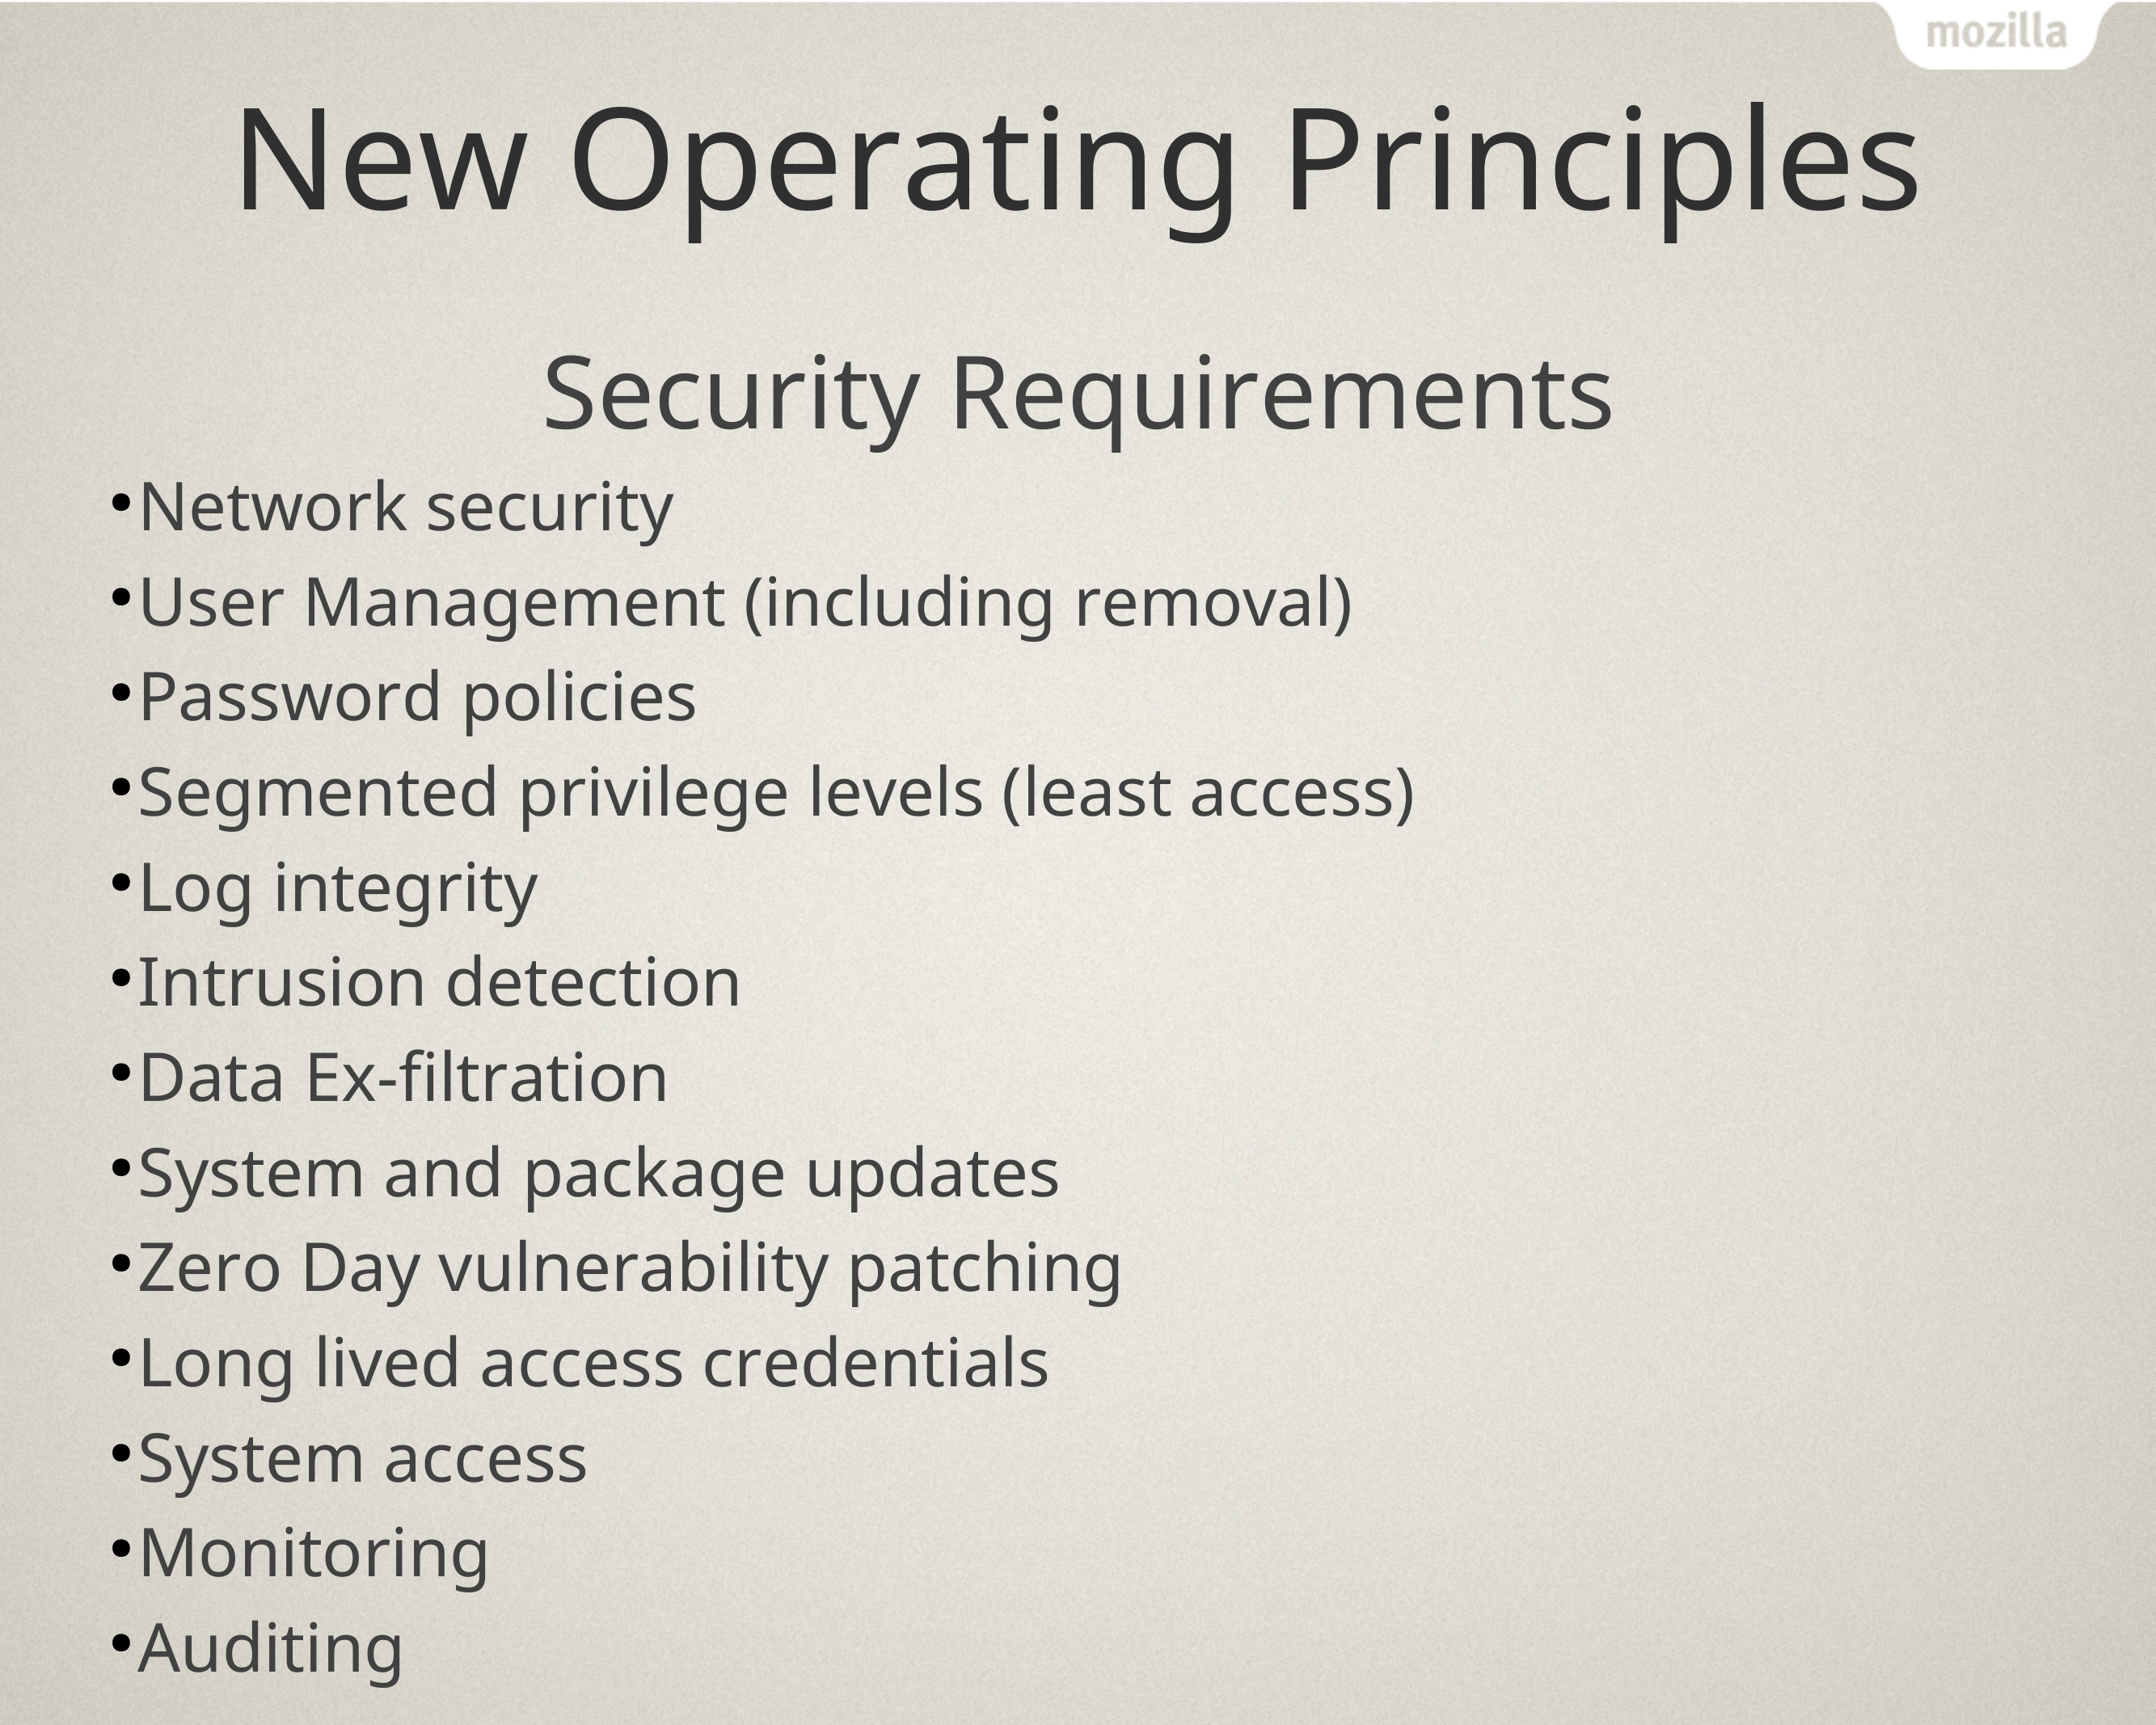

# New Operating Principles
Security Requirements
Network security
User Management (including removal)
Password policies
Segmented privilege levels (least access)
Log integrity
Intrusion detection
Data Ex-filtration
System and package updates
Zero Day vulnerability patching
Long lived access credentials
System access
Monitoring
Auditing